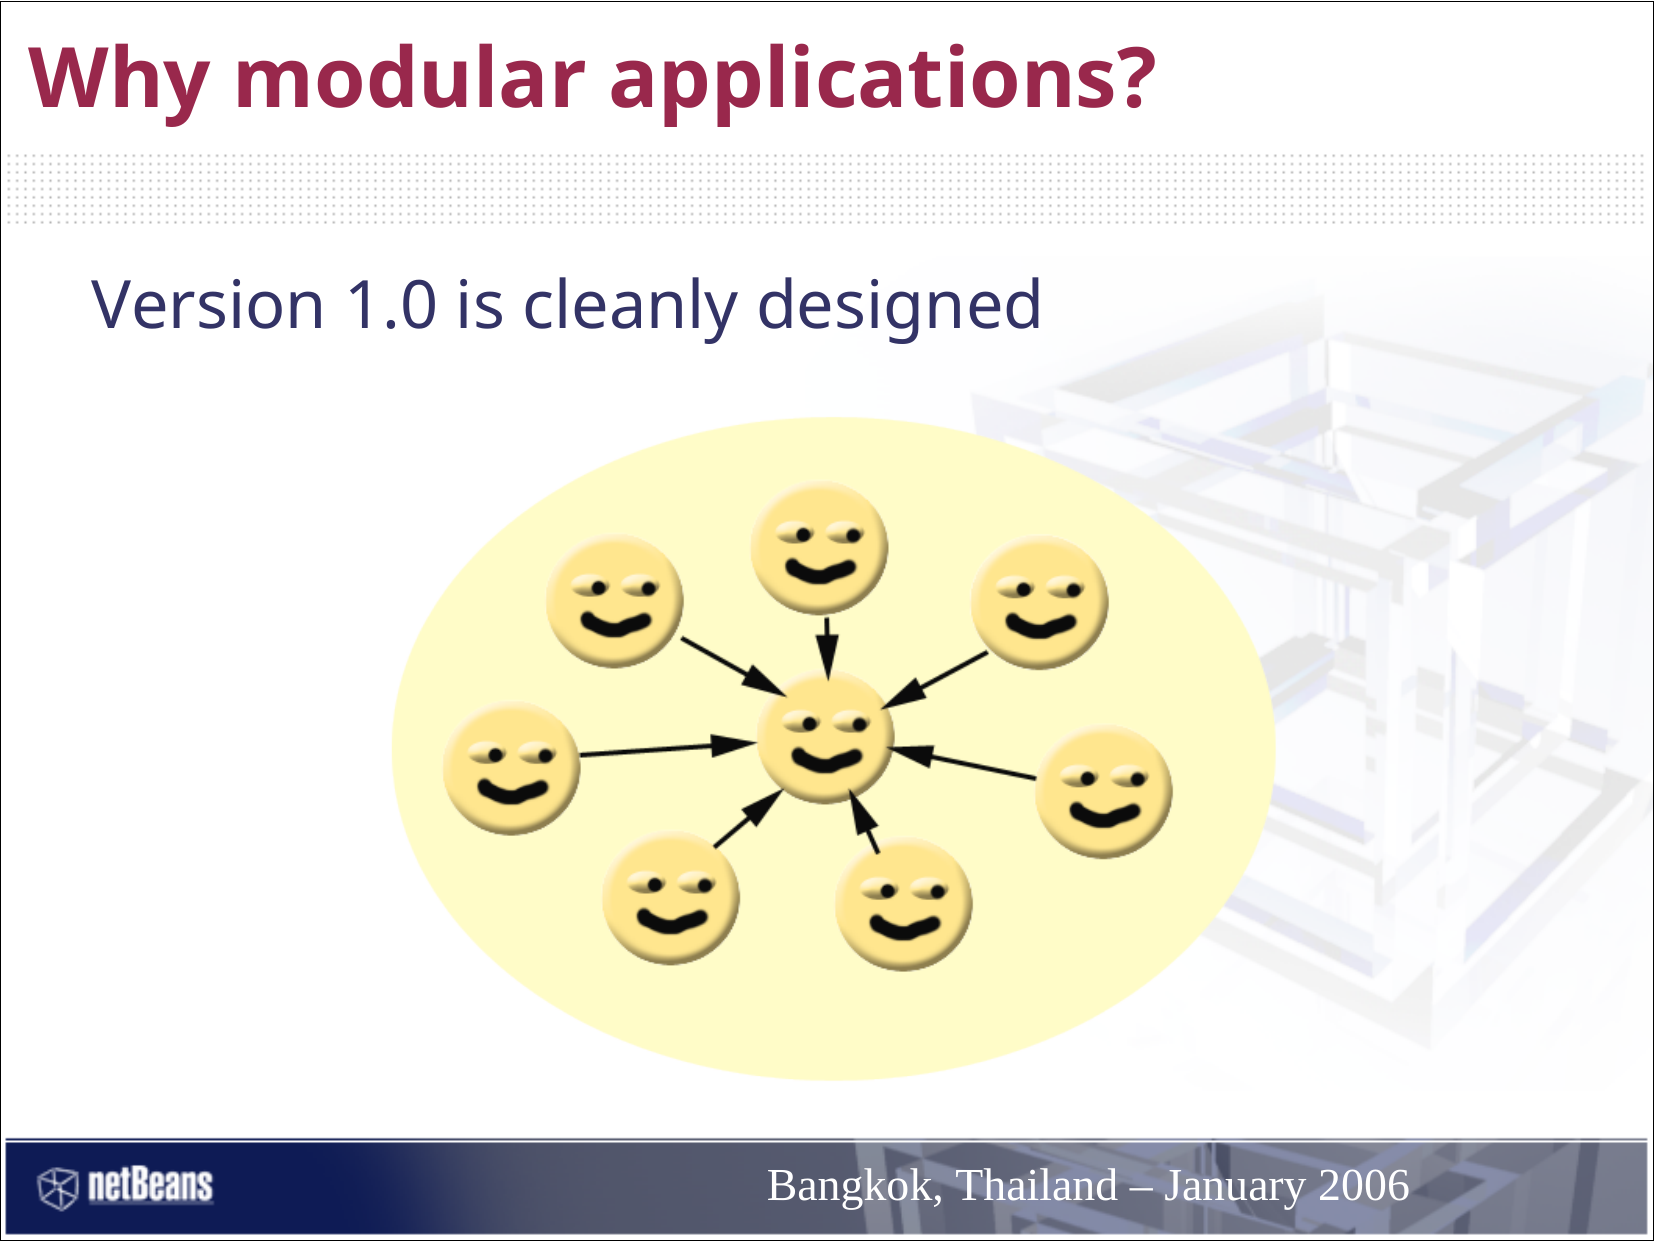

# Why modular applications?
Version 1.0 is cleanly designed